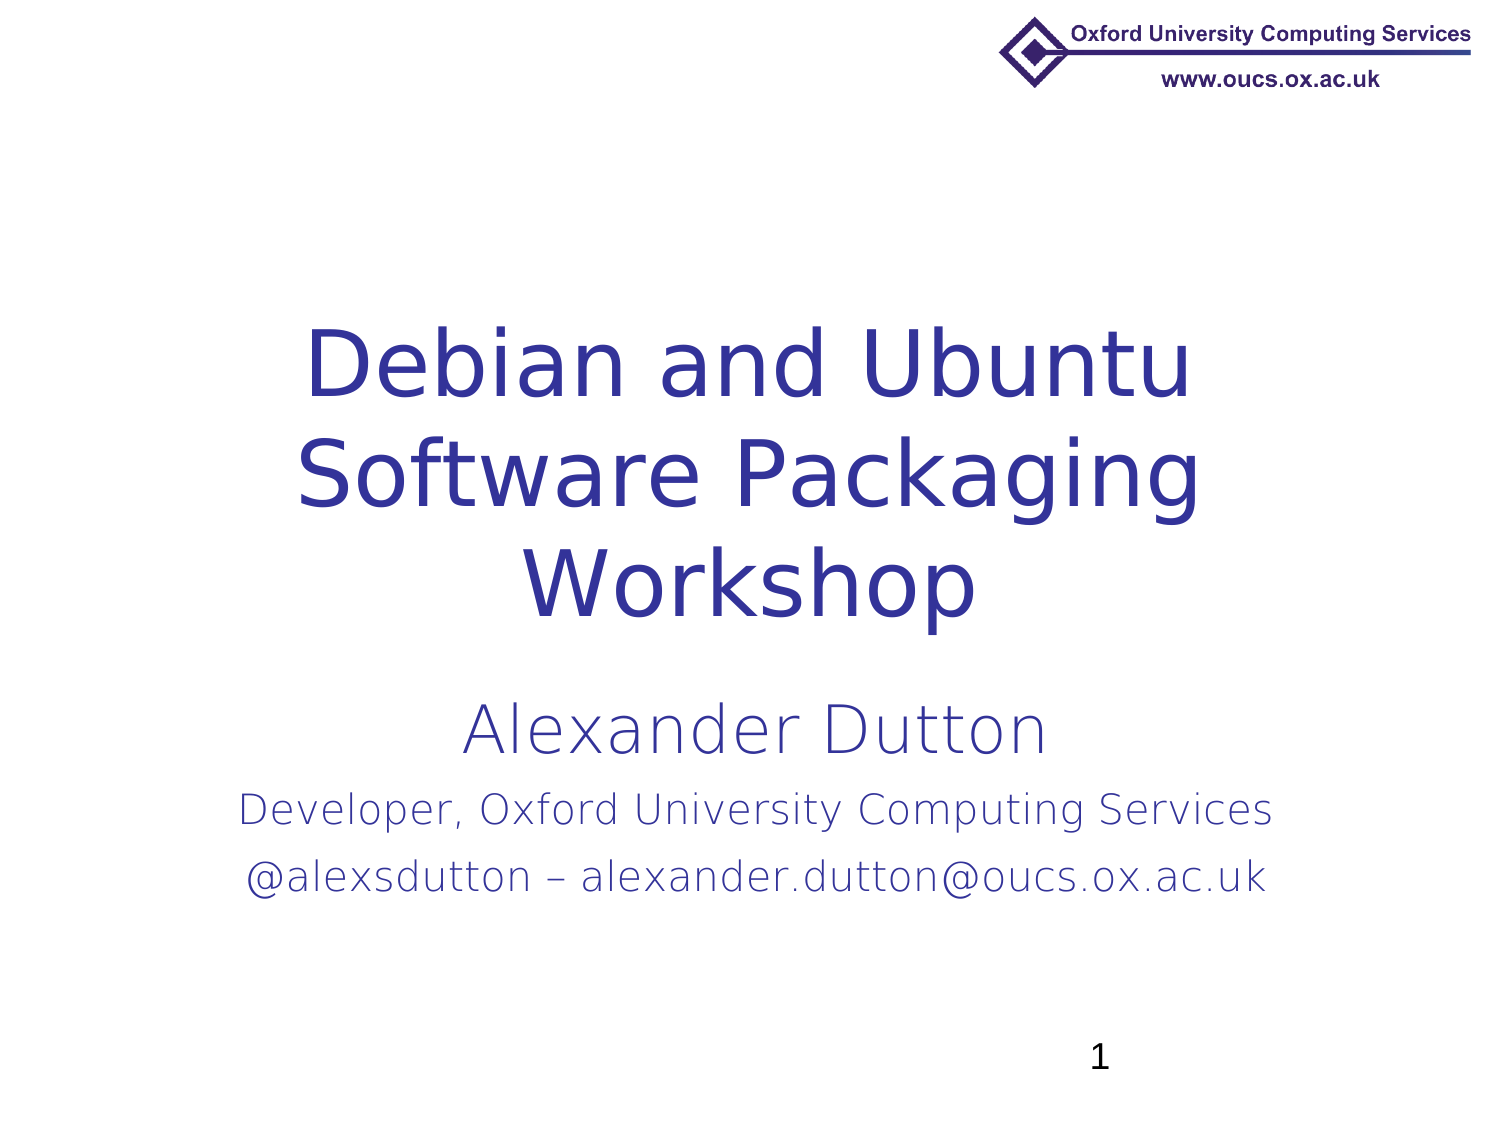

# Debian and Ubuntu Software Packaging Workshop
Alexander Dutton
Developer, Oxford University Computing Services
@alexsdutton – alexander.dutton@oucs.ox.ac.uk
1